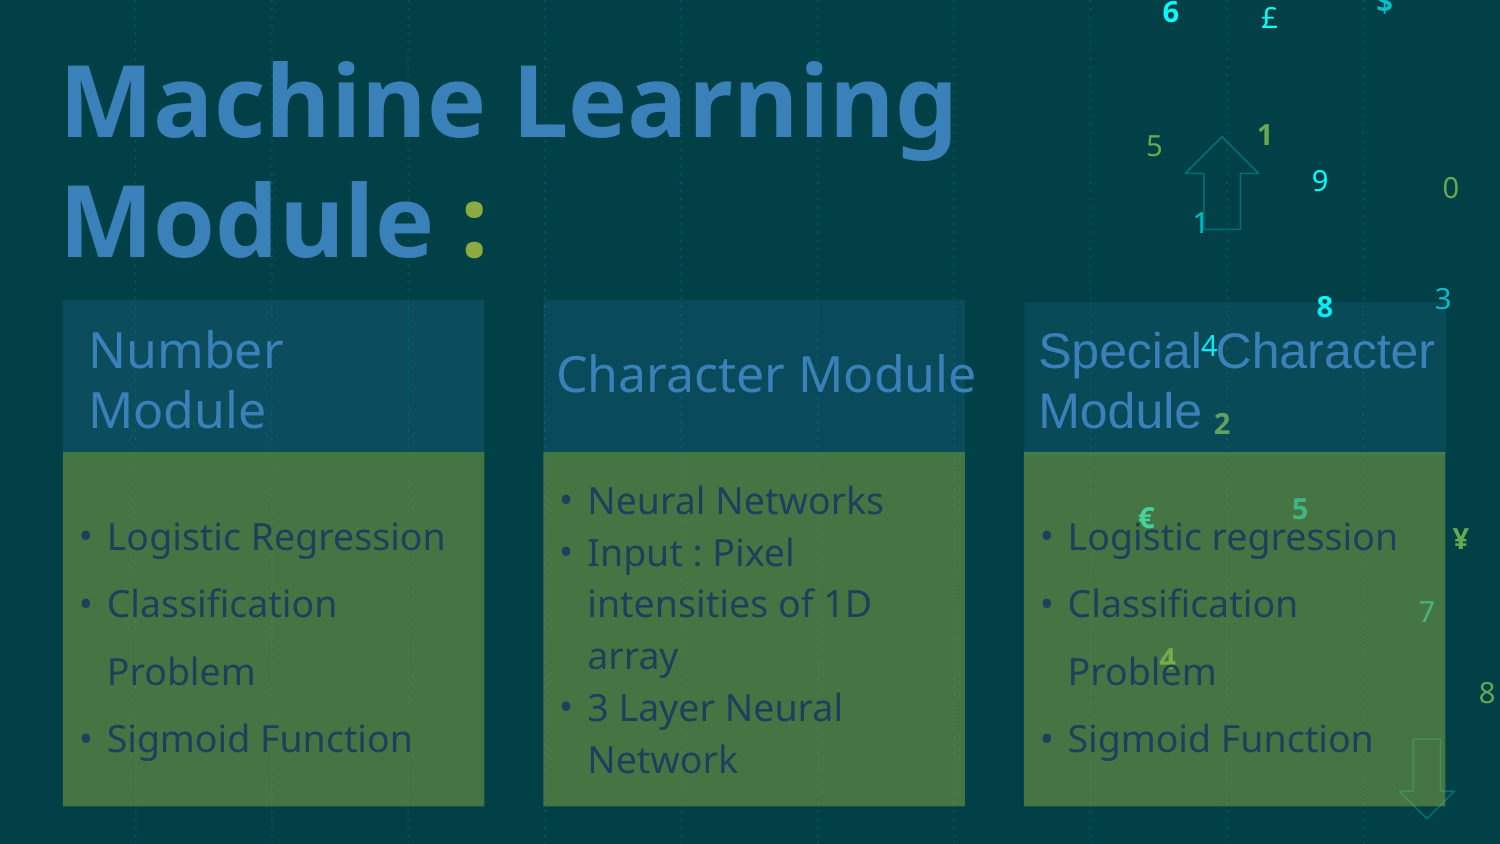

# Machine Learning Module :
Character Module
Number Module
Special Character Module
Logistic Regression
Classification Problem
Sigmoid Function
Neural Networks
Input : Pixel intensities of 1D array
3 Layer Neural Network
Logistic regression
Classification Problem
Sigmoid Function